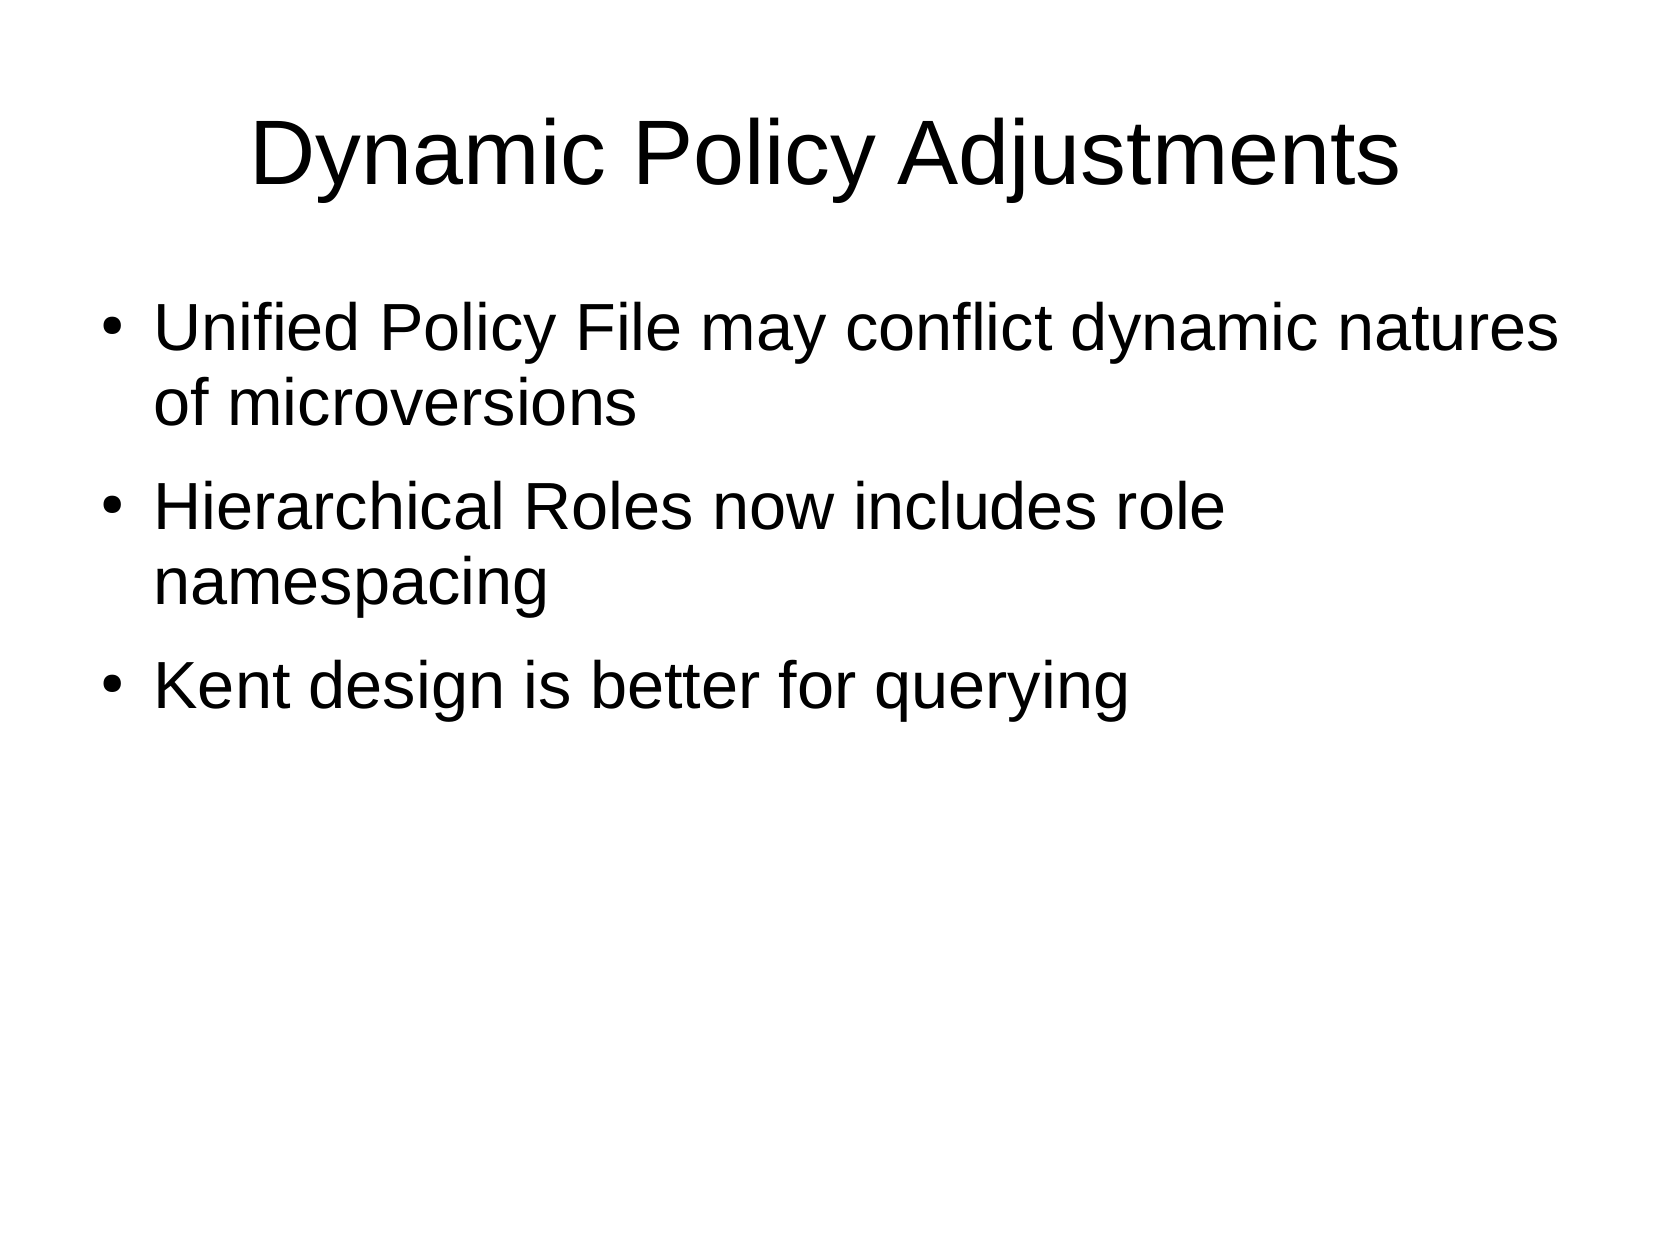

# Dynamic Policy Adjustments
Unified Policy File may conflict dynamic natures of microversions
Hierarchical Roles now includes role namespacing
Kent design is better for querying